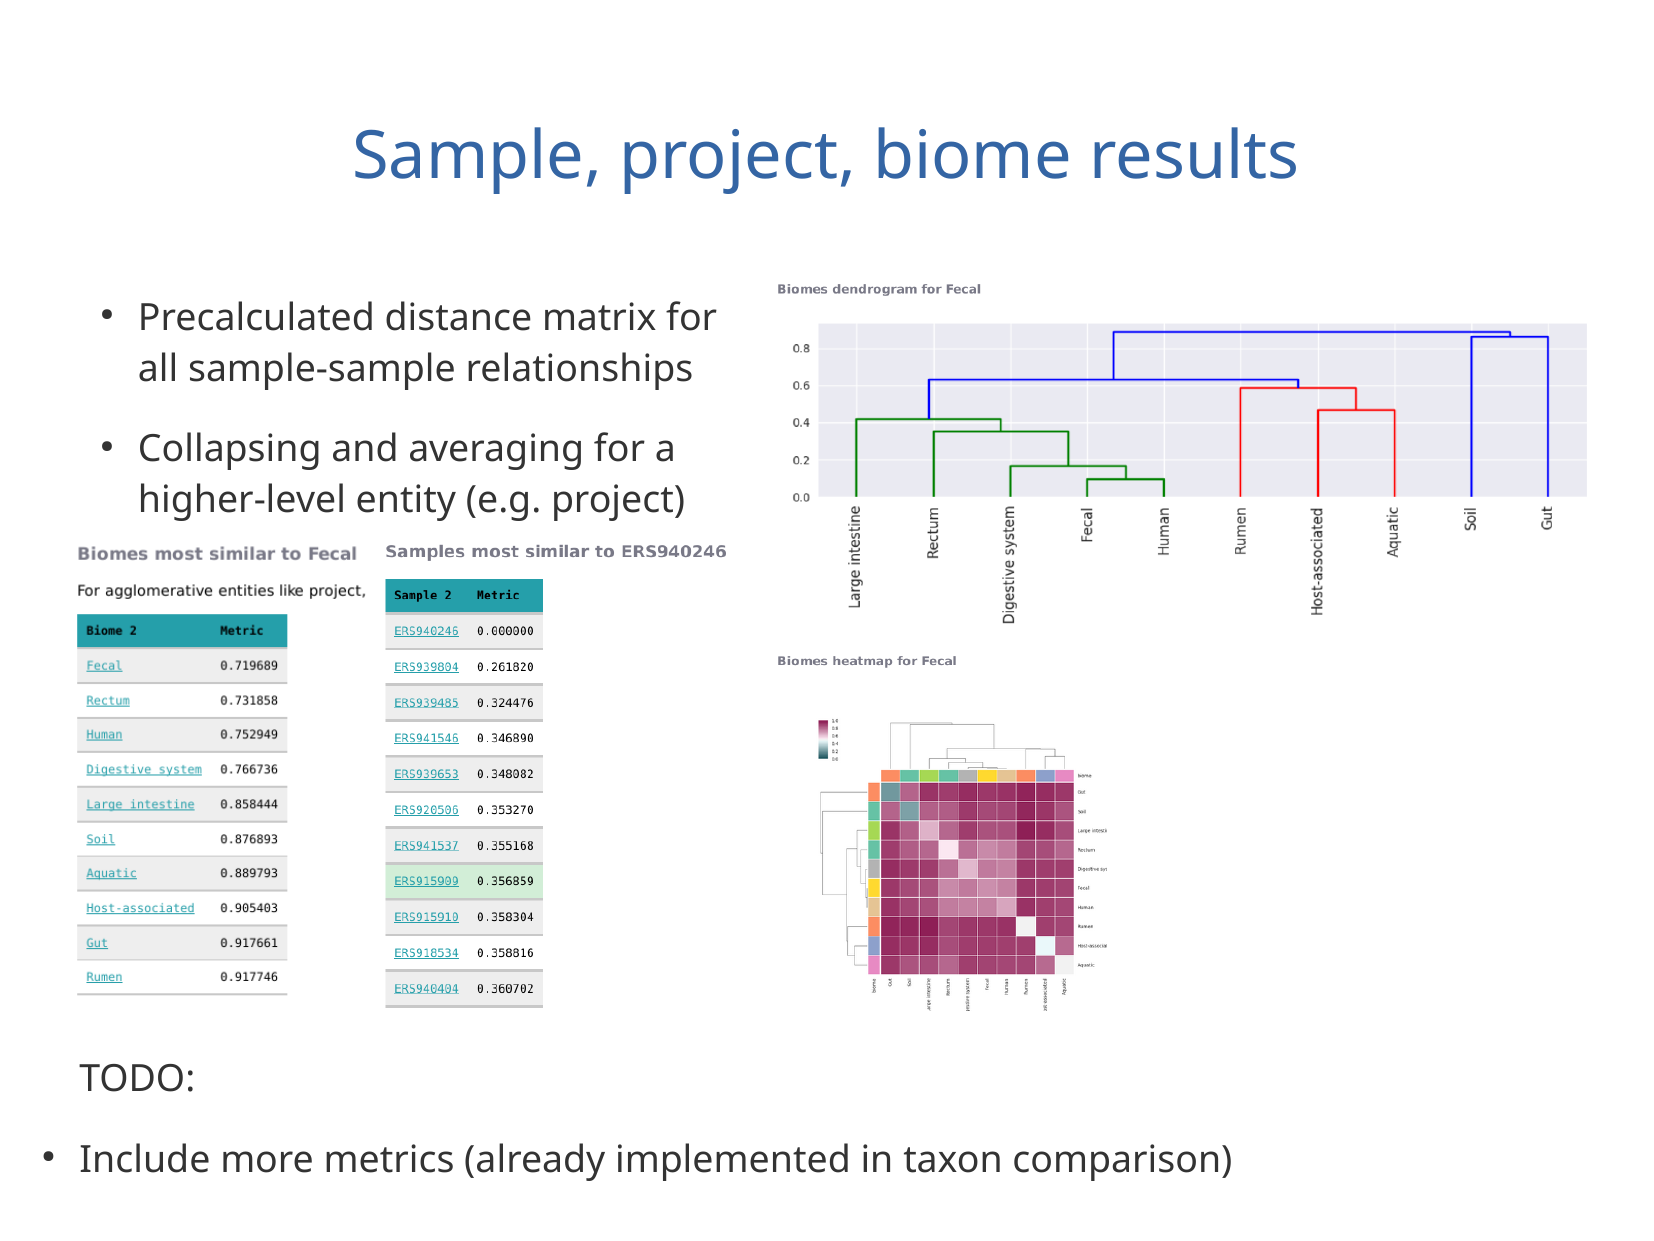

# Sample, project, biome results
Precalculated distance matrix for all sample-sample relationships
Collapsing and averaging for a higher-level entity (e.g. project)
TODO:
Include more metrics (already implemented in taxon comparison)